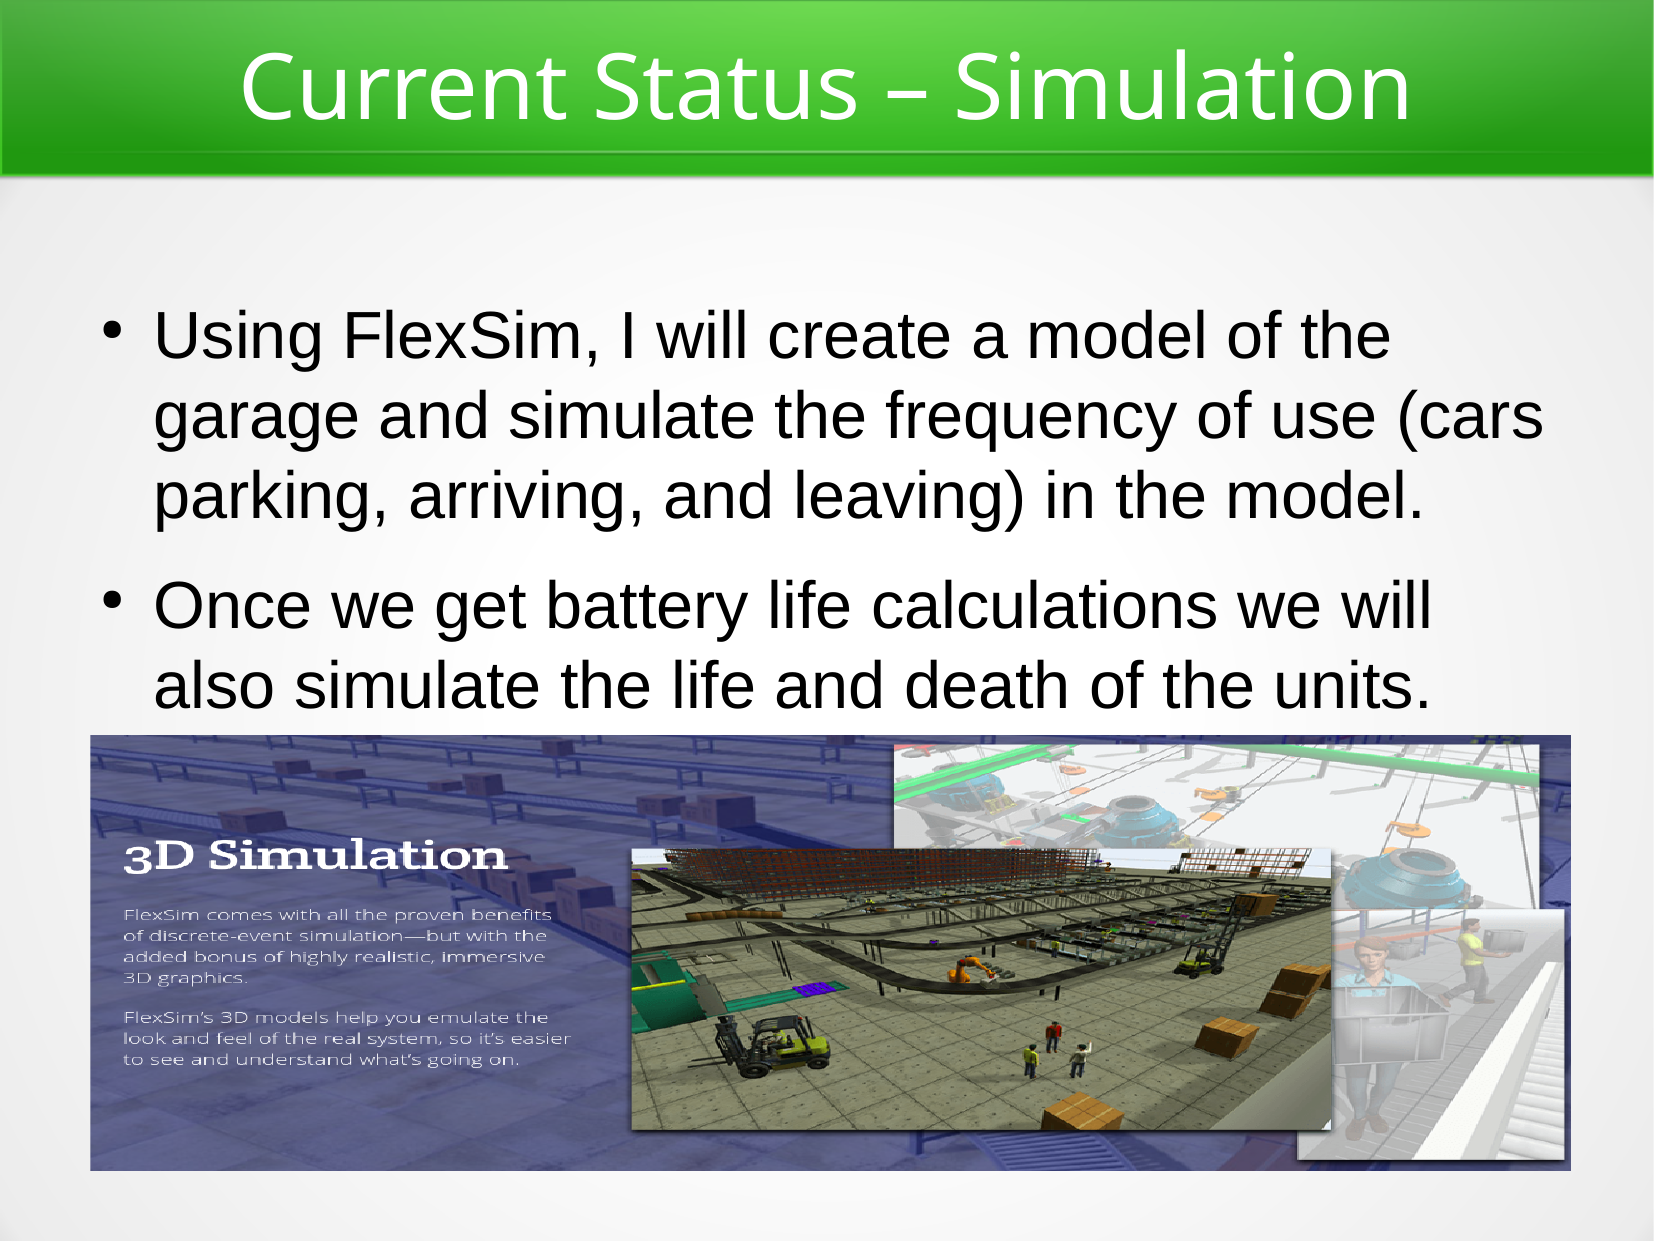

# Current Status – Simulation
Using FlexSim, I will create a model of the garage and simulate the frequency of use (cars parking, arriving, and leaving) in the model.
Once we get battery life calculations we will also simulate the life and death of the units.